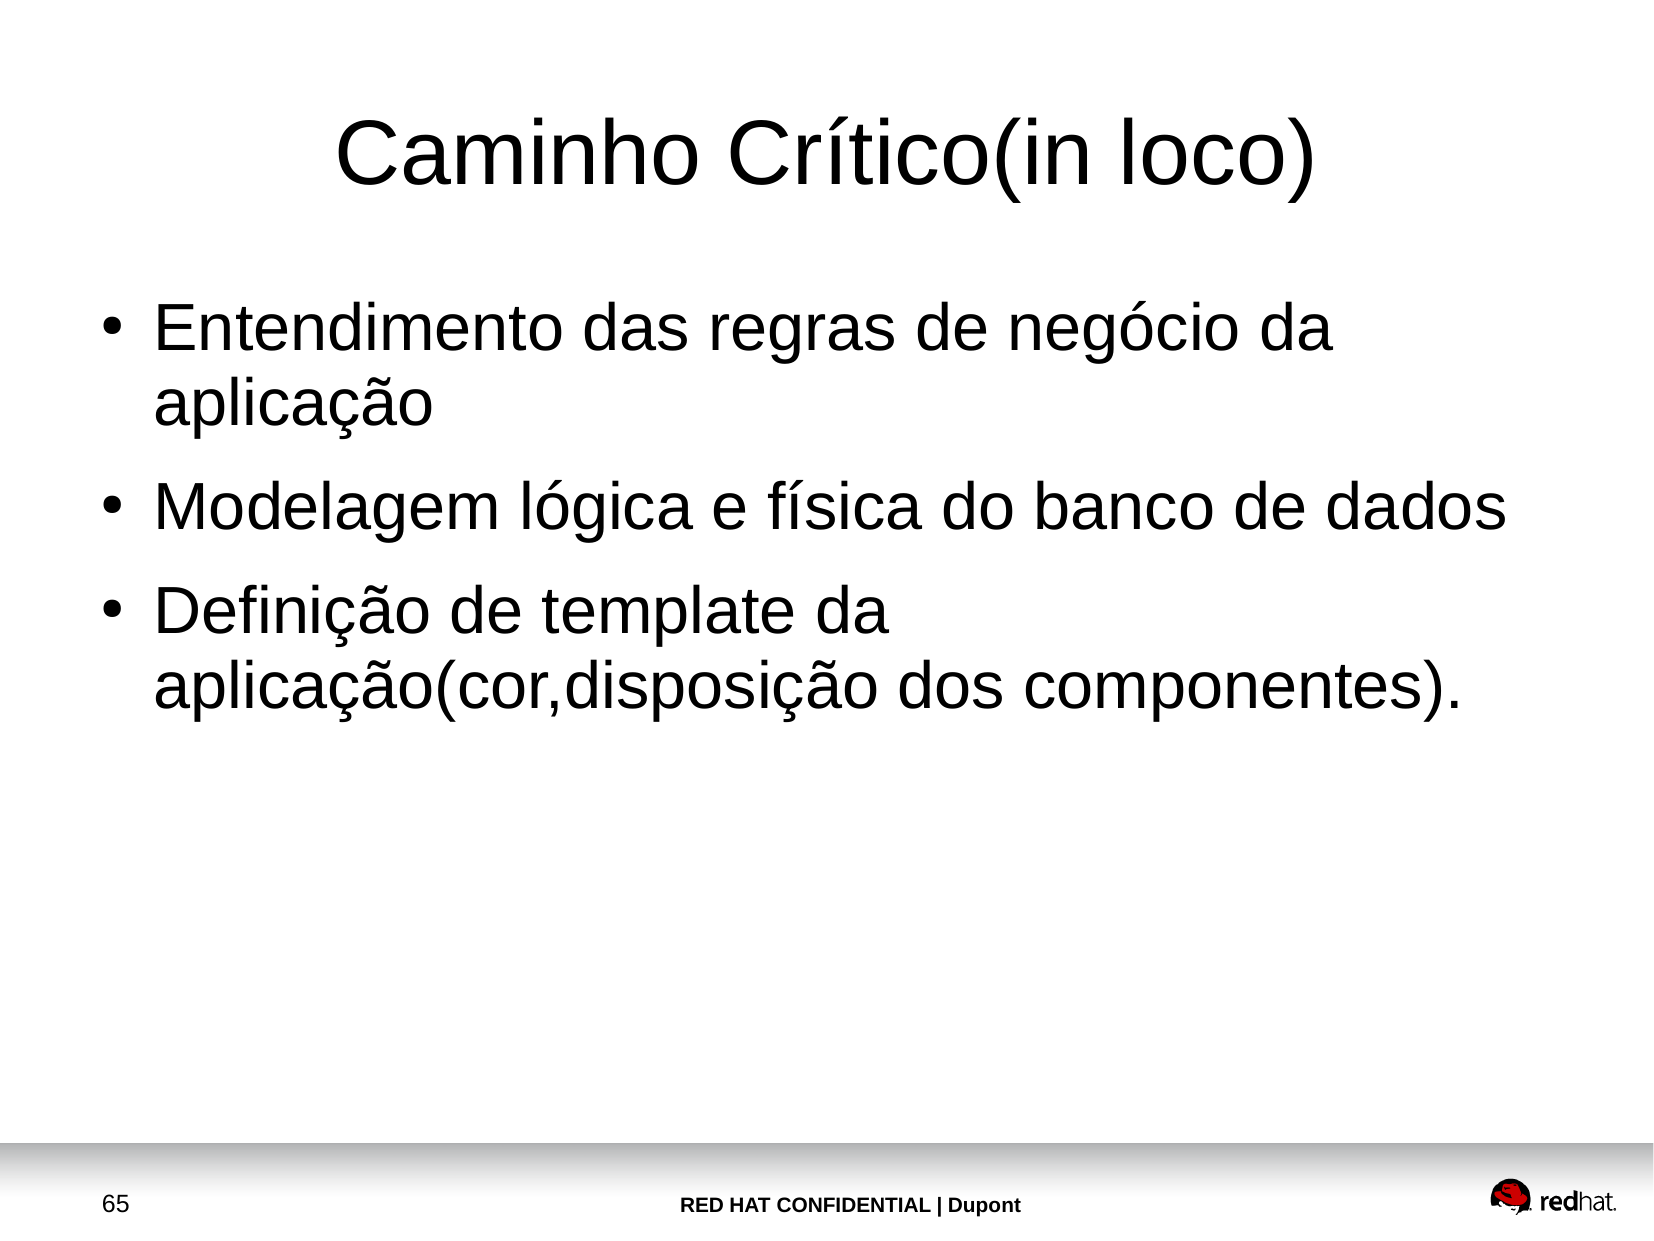

# Caminho Crítico(in loco)
Entendimento das regras de negócio da aplicação
Modelagem lógica e física do banco de dados
Definição de template da aplicação(cor,disposição dos componentes).